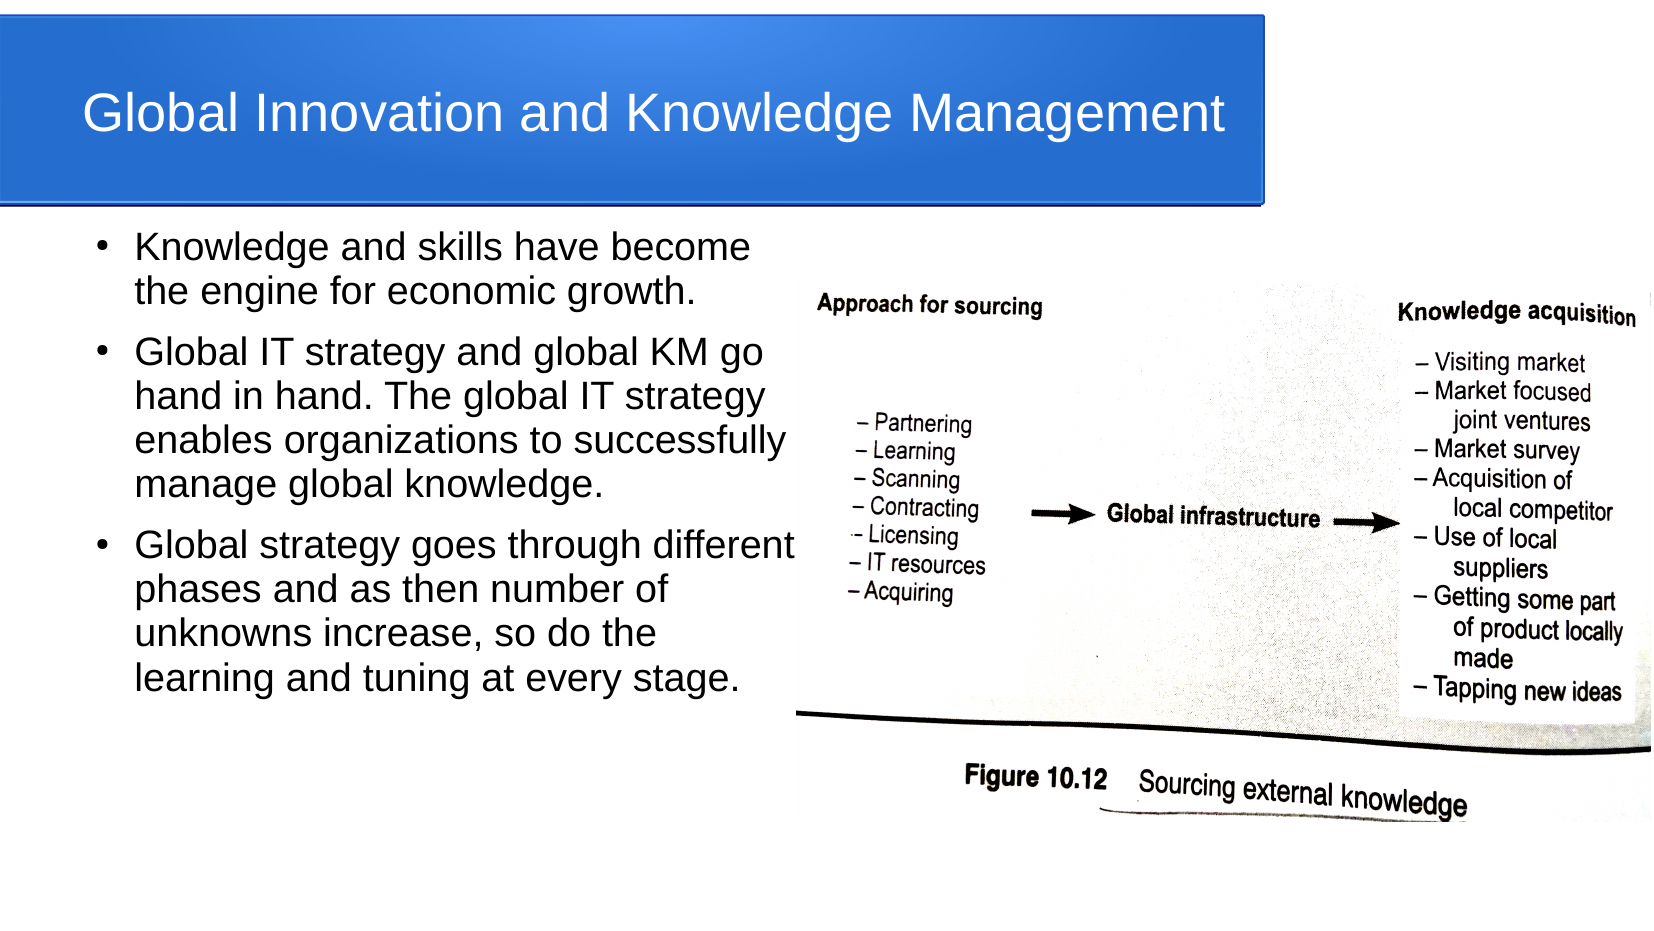

# Global Innovation and Knowledge Management
Knowledge and skills have become the engine for economic growth.
Global IT strategy and global KM go hand in hand. The global IT strategy enables organizations to successfully manage global knowledge.
Global strategy goes through different phases and as then number of unknowns increase, so do the learning and tuning at every stage.